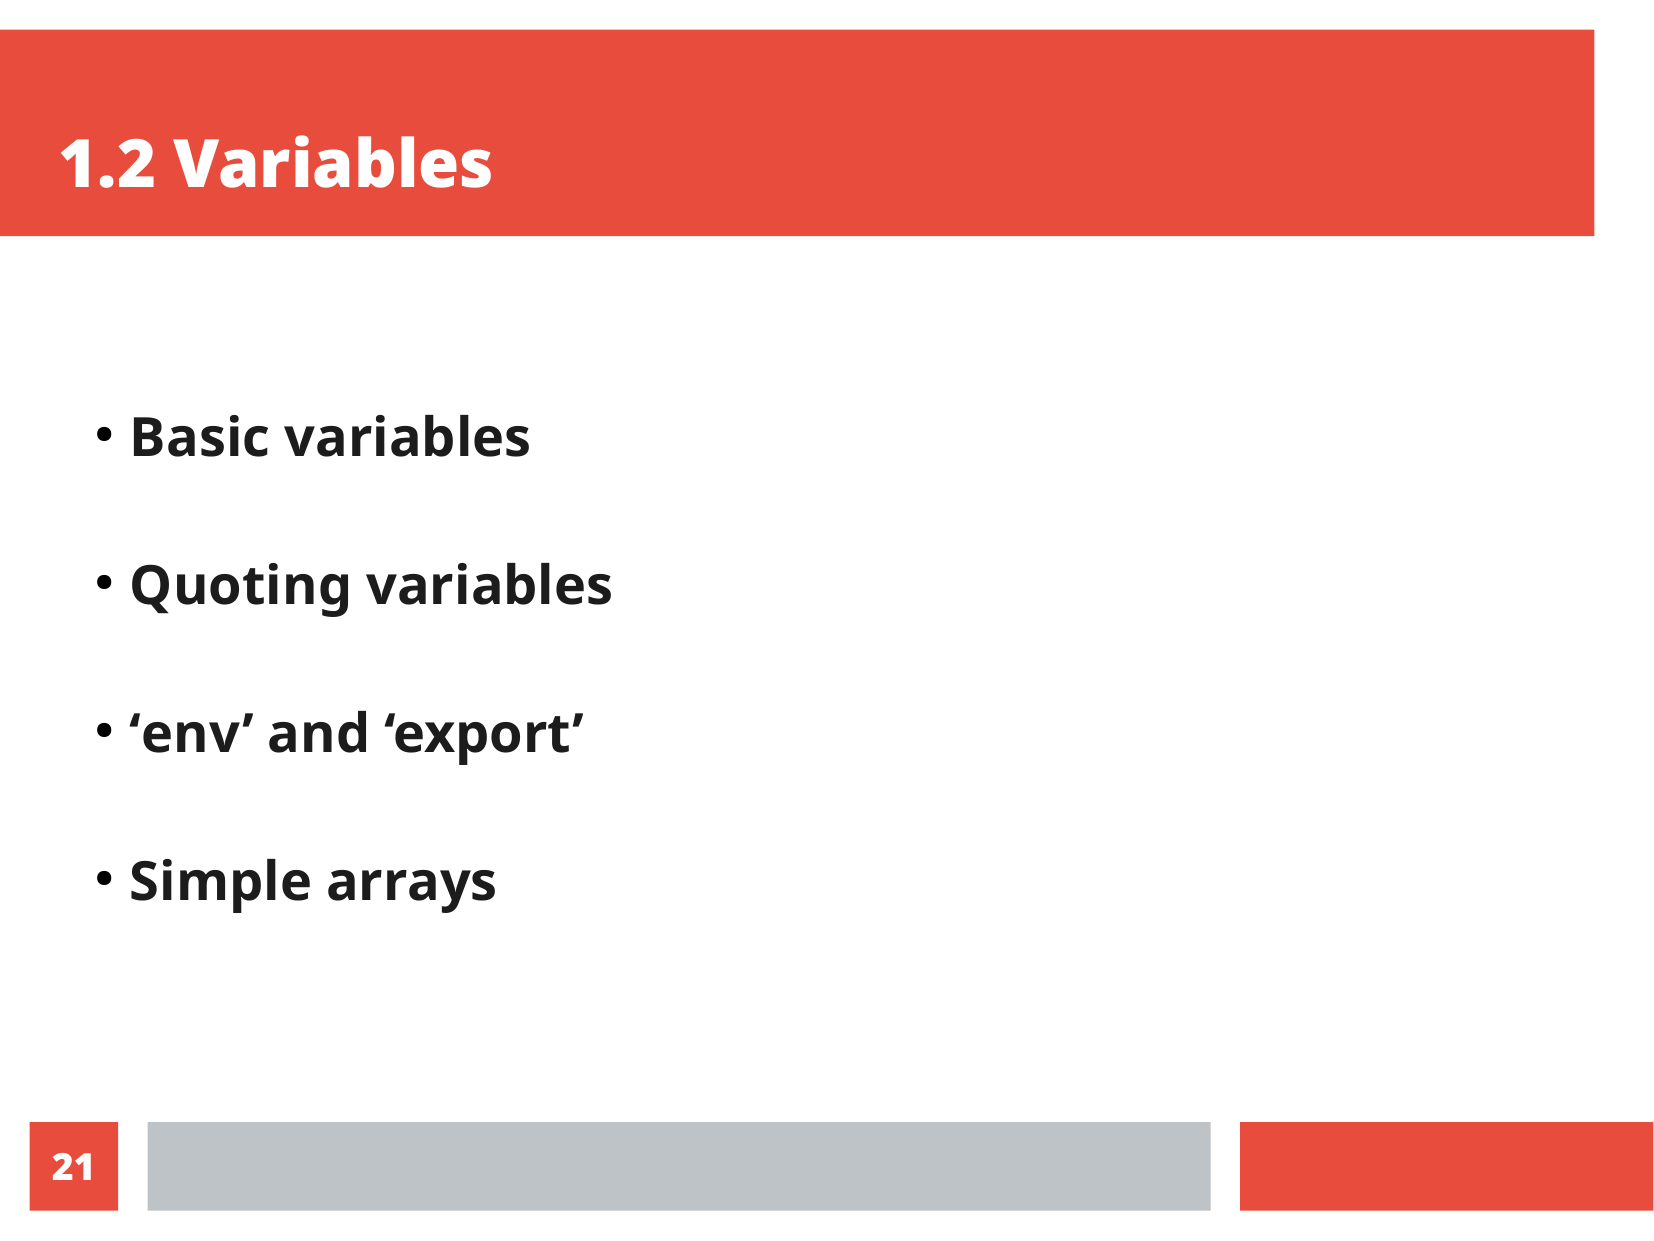

# 1.2 Variables
Basic variables
Quoting variables
‘env’ and ‘export’
Simple arrays
21